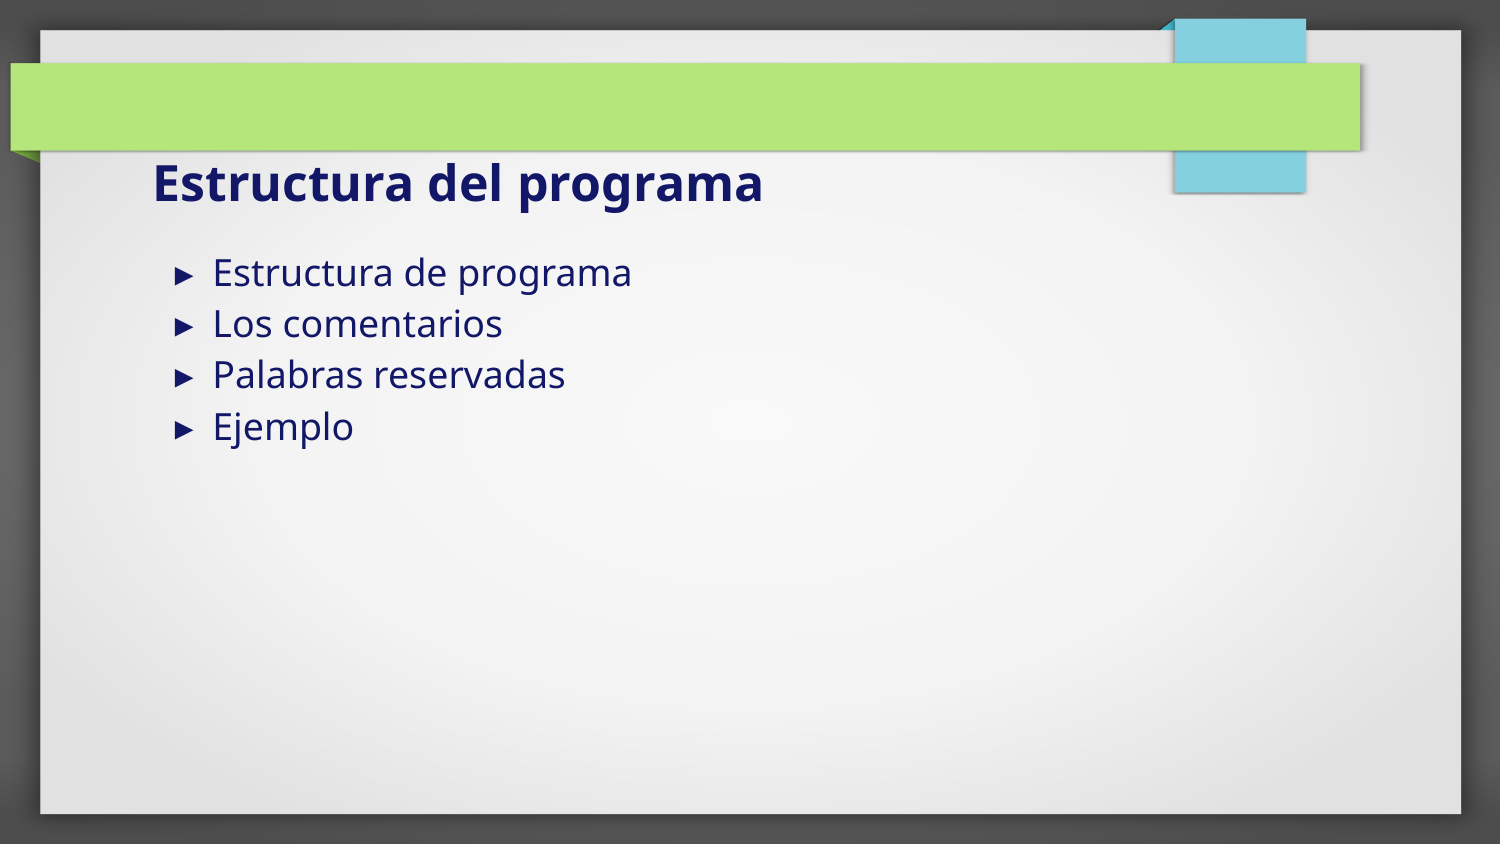

# Estructura del programa
Estructura de programa
Los comentarios
Palabras reservadas
Ejemplo